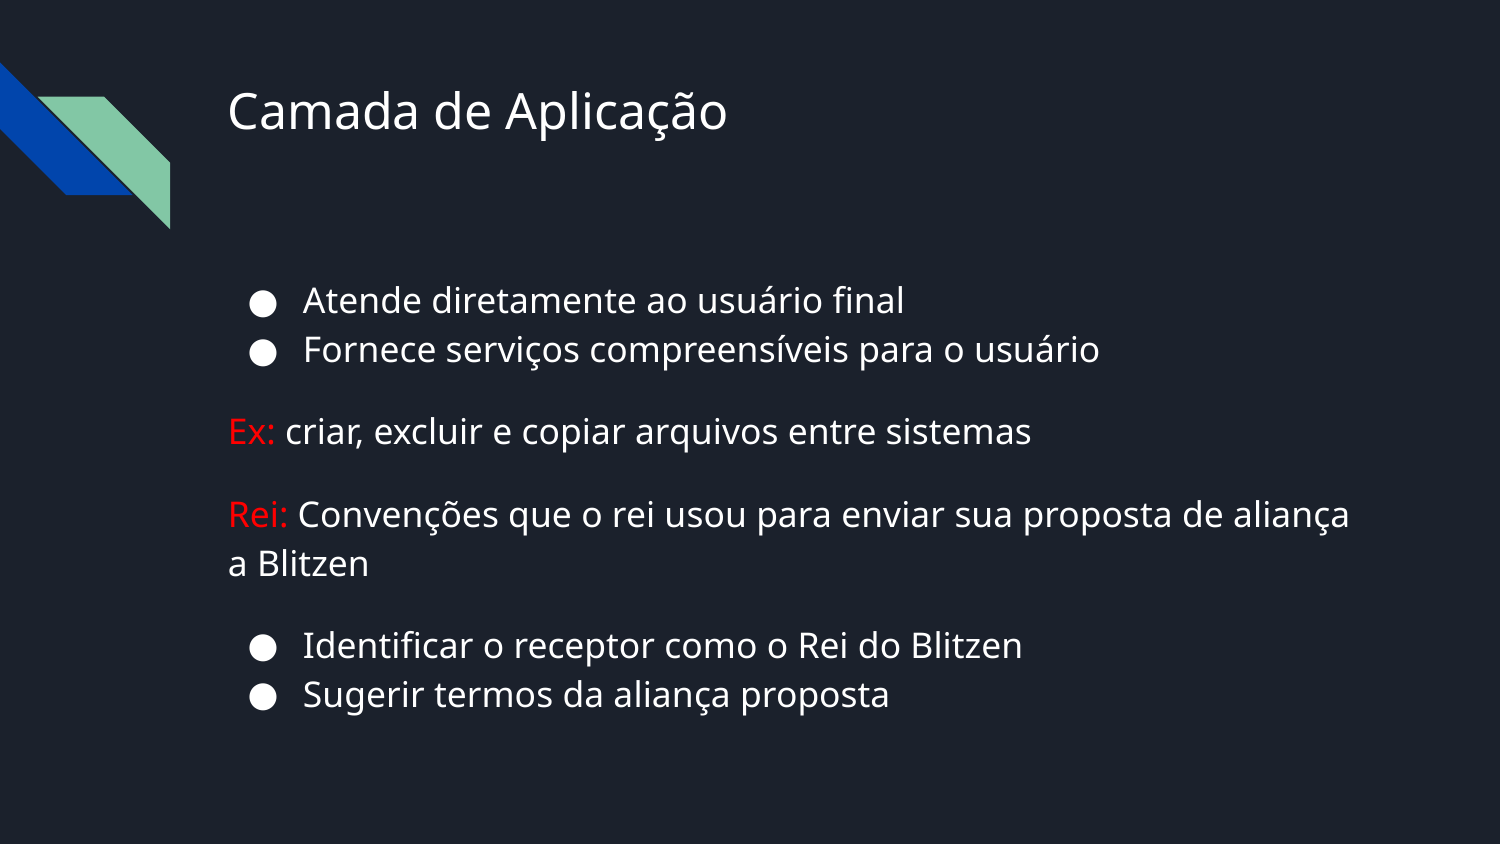

# Camada de Aplicação
Atende diretamente ao usuário final
Fornece serviços compreensíveis para o usuário
Ex: criar, excluir e copiar arquivos entre sistemas
Rei: Convenções que o rei usou para enviar sua proposta de aliança a Blitzen
Identificar o receptor como o Rei do Blitzen
Sugerir termos da aliança proposta